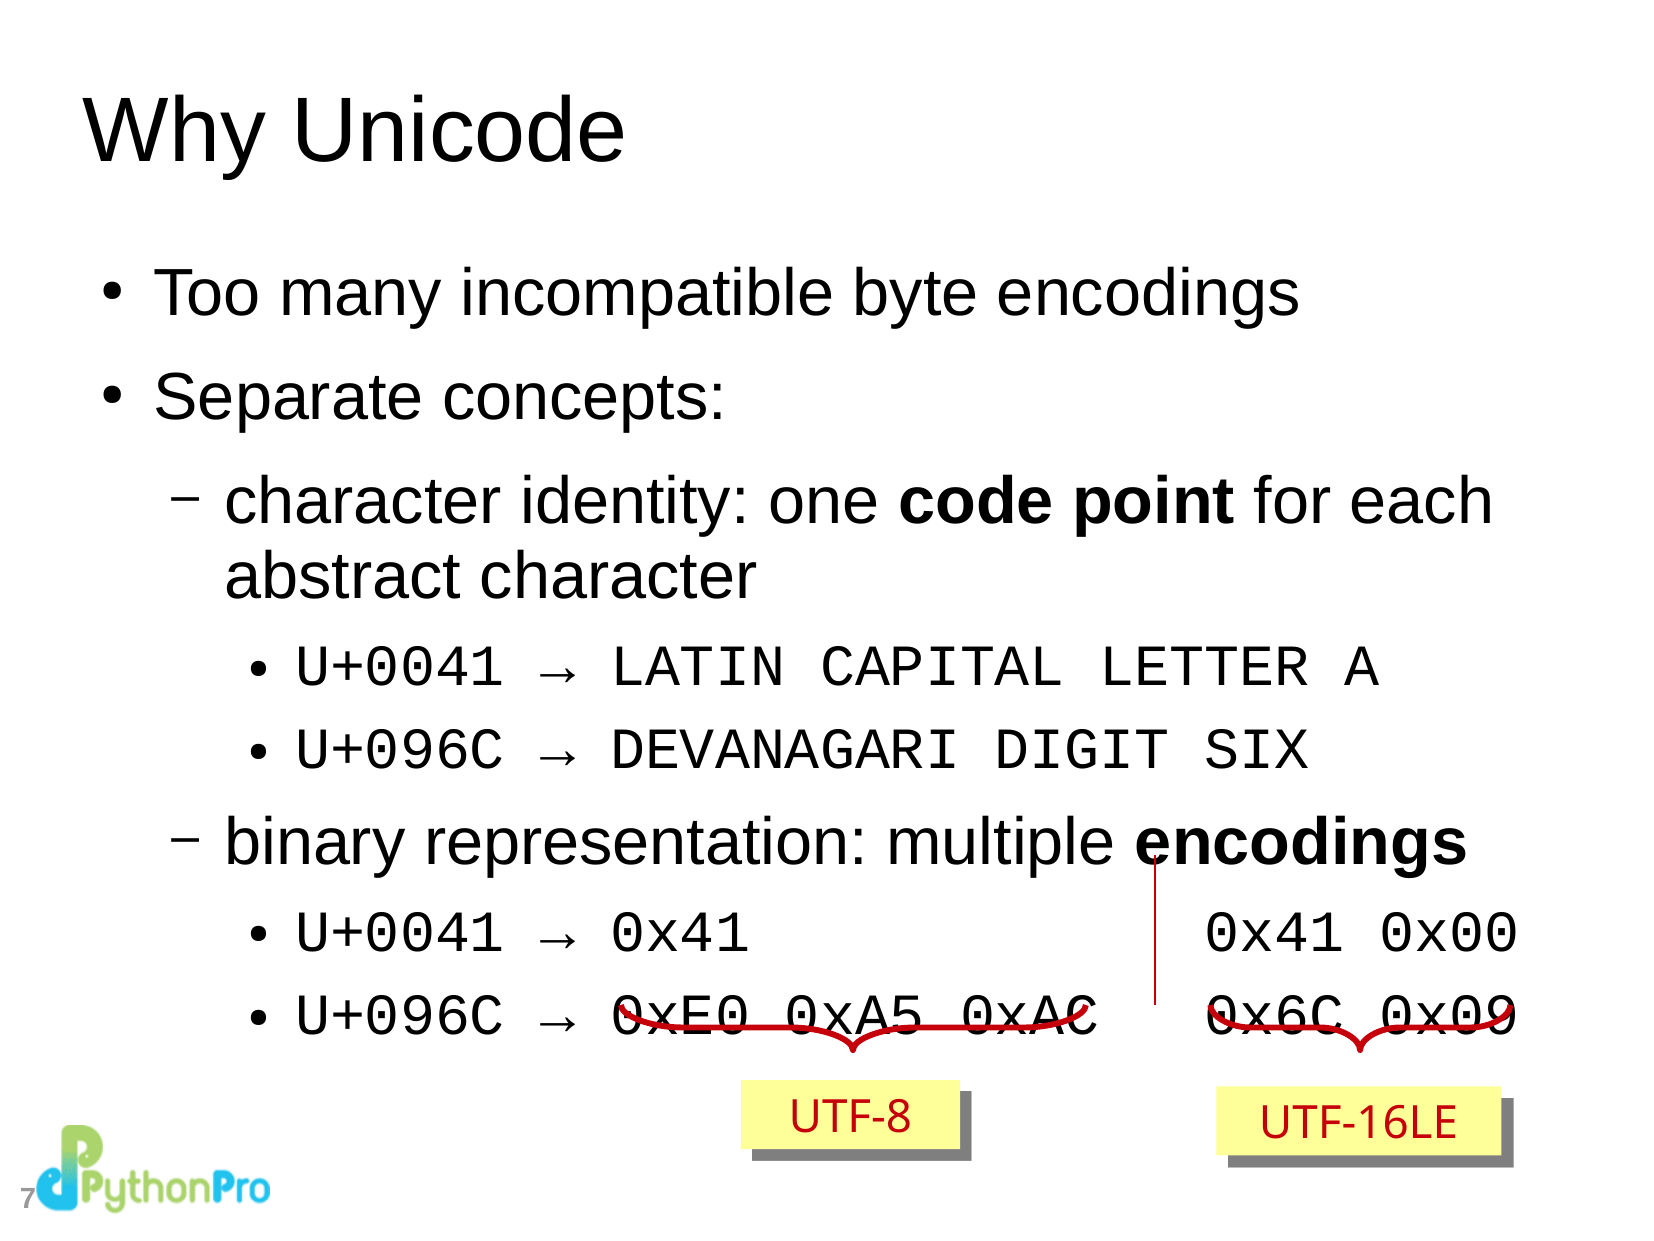

# Why Unicode
Too many incompatible byte encodings
Separate concepts:
character identity: one code point for each abstract character
U+0041 → LATIN CAPITAL LETTER A
U+096C → DEVANAGARI DIGIT SIX
binary representation: multiple encodings
U+0041 → 0x41 0x41 0x00
U+096C → 0xE0 0xA5 0xAC 0x6C 0x09
UTF-8
UTF-16LE
7